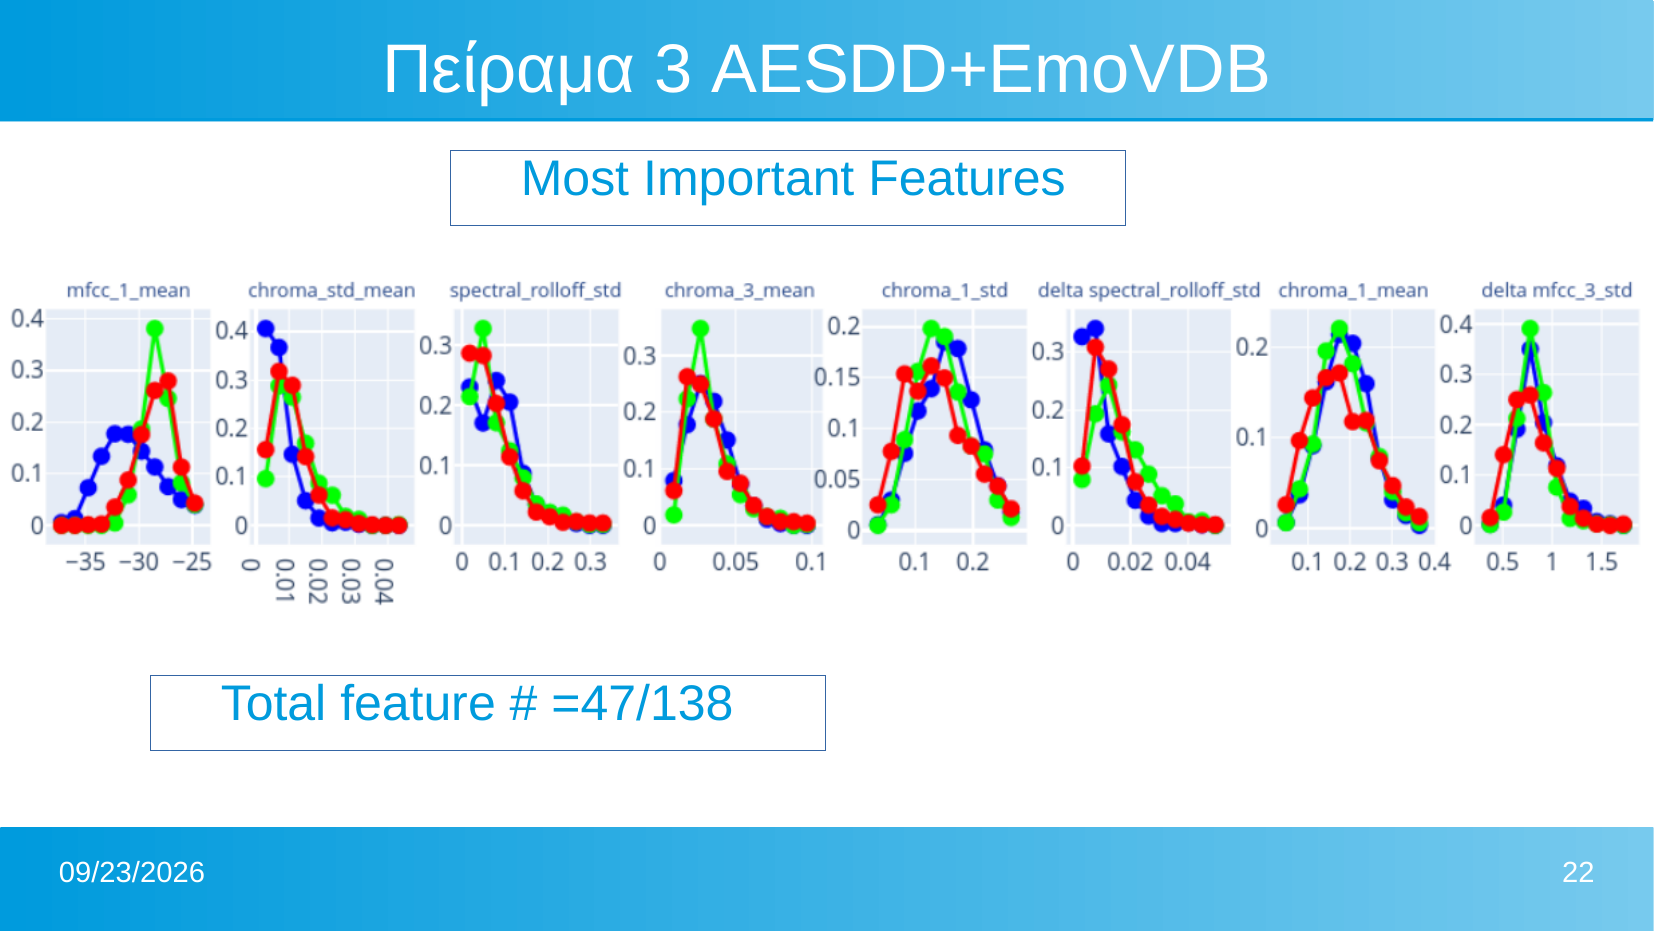

# Πείραμα 3 AESDD+EmoVDB
Most Important Features
Total feature # =47/138
22